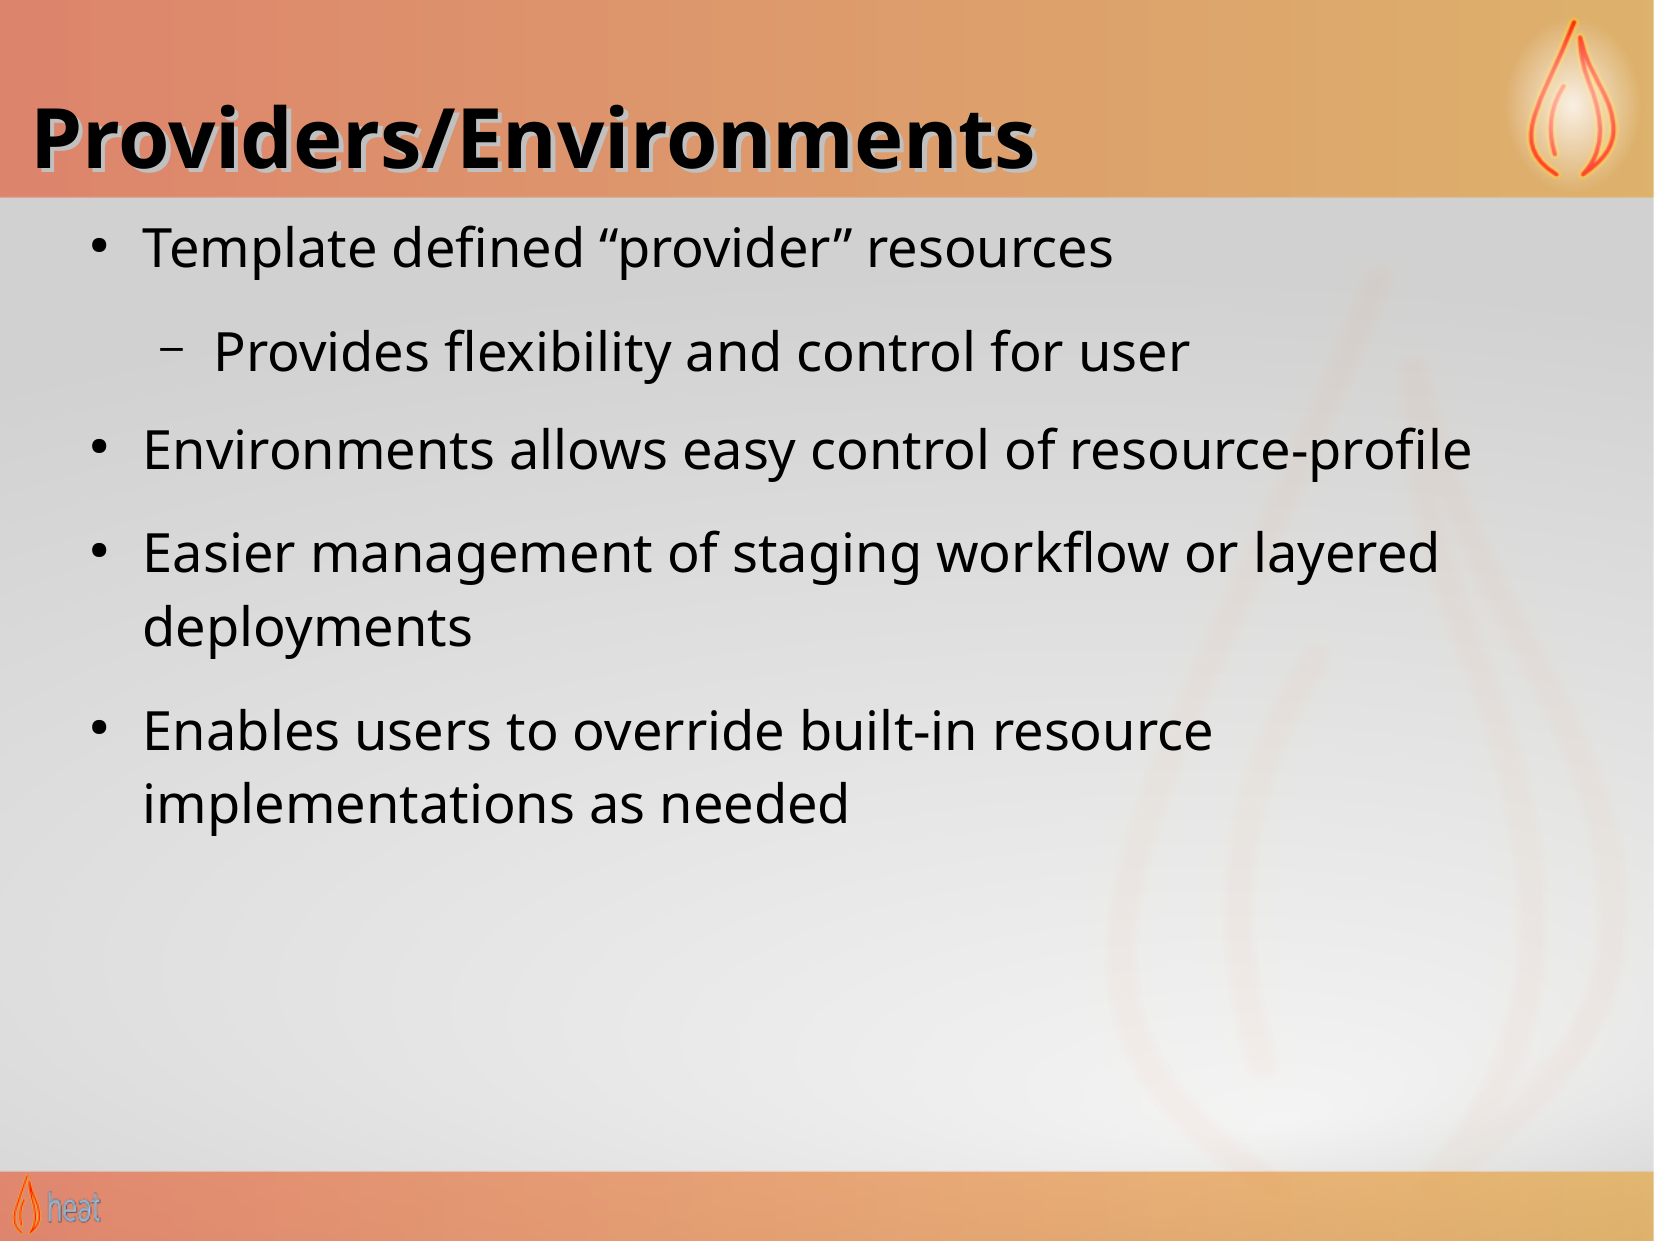

# Providers/Environments
Template defined “provider” resources
Provides flexibility and control for user
Environments allows easy control of resource-profile
Easier management of staging workflow or layered deployments
Enables users to override built-in resource implementations as needed